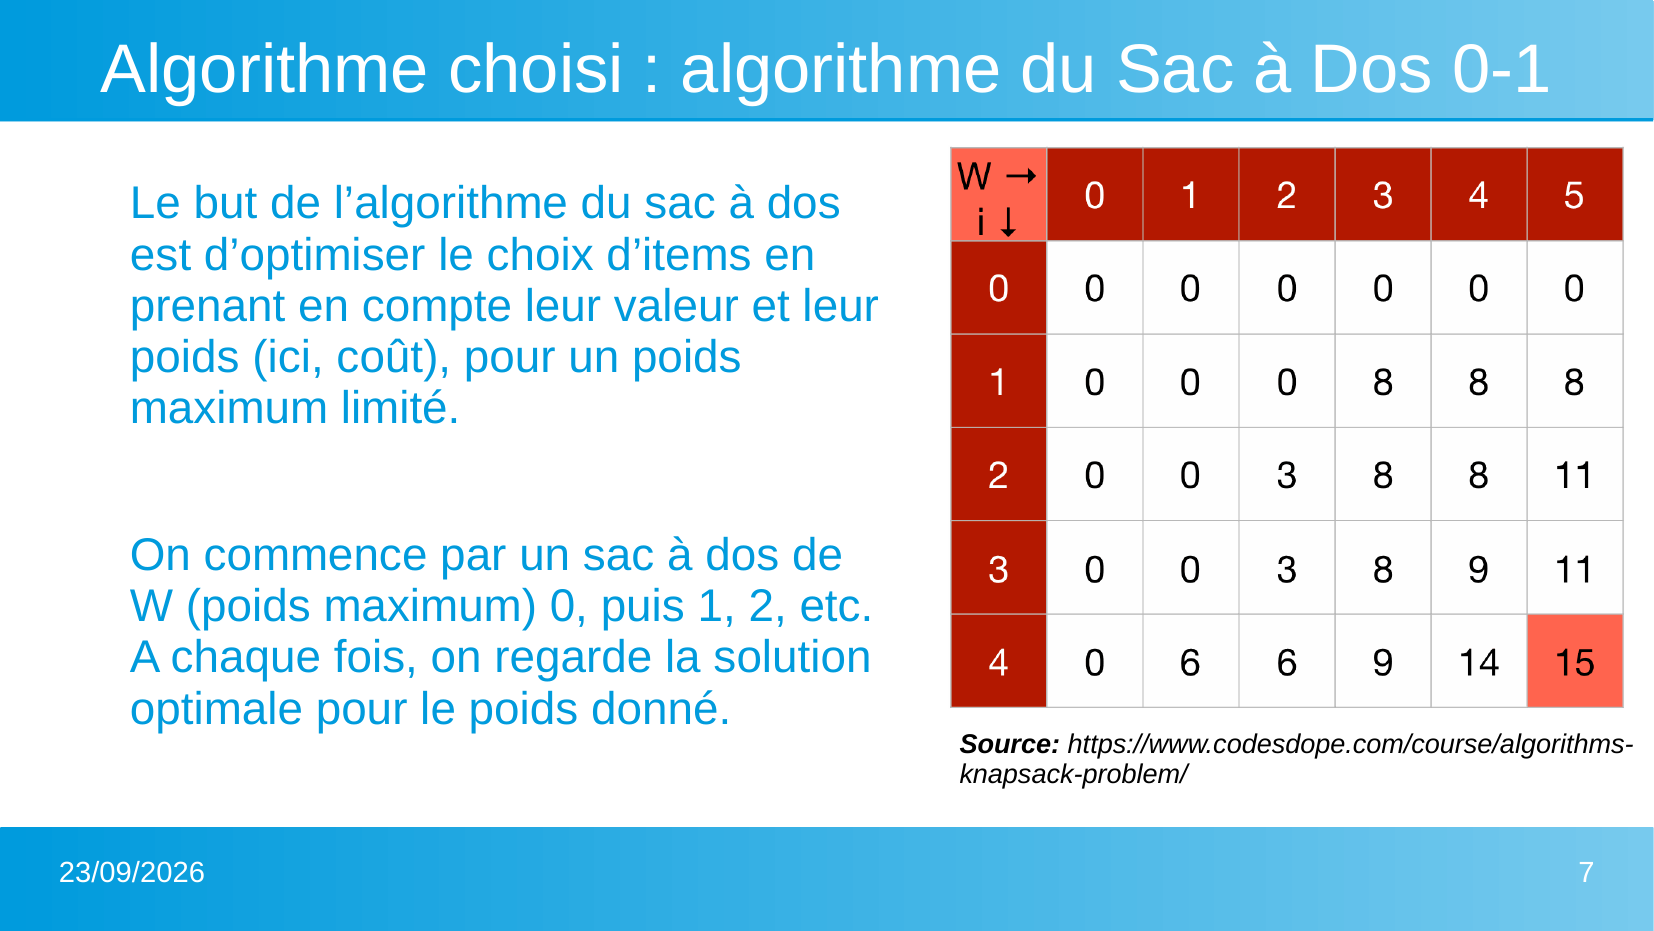

# Algorithme choisi : algorithme du Sac à Dos 0-1
Le but de l’algorithme du sac à dos est d’optimiser le choix d’items en prenant en compte leur valeur et leur poids (ici, coût), pour un poids maximum limité.
On commence par un sac à dos de W (poids maximum) 0, puis 1, 2, etc. A chaque fois, on regarde la solution optimale pour le poids donné.
Source: https://www.codesdope.com/course/algorithms-knapsack-problem/
7